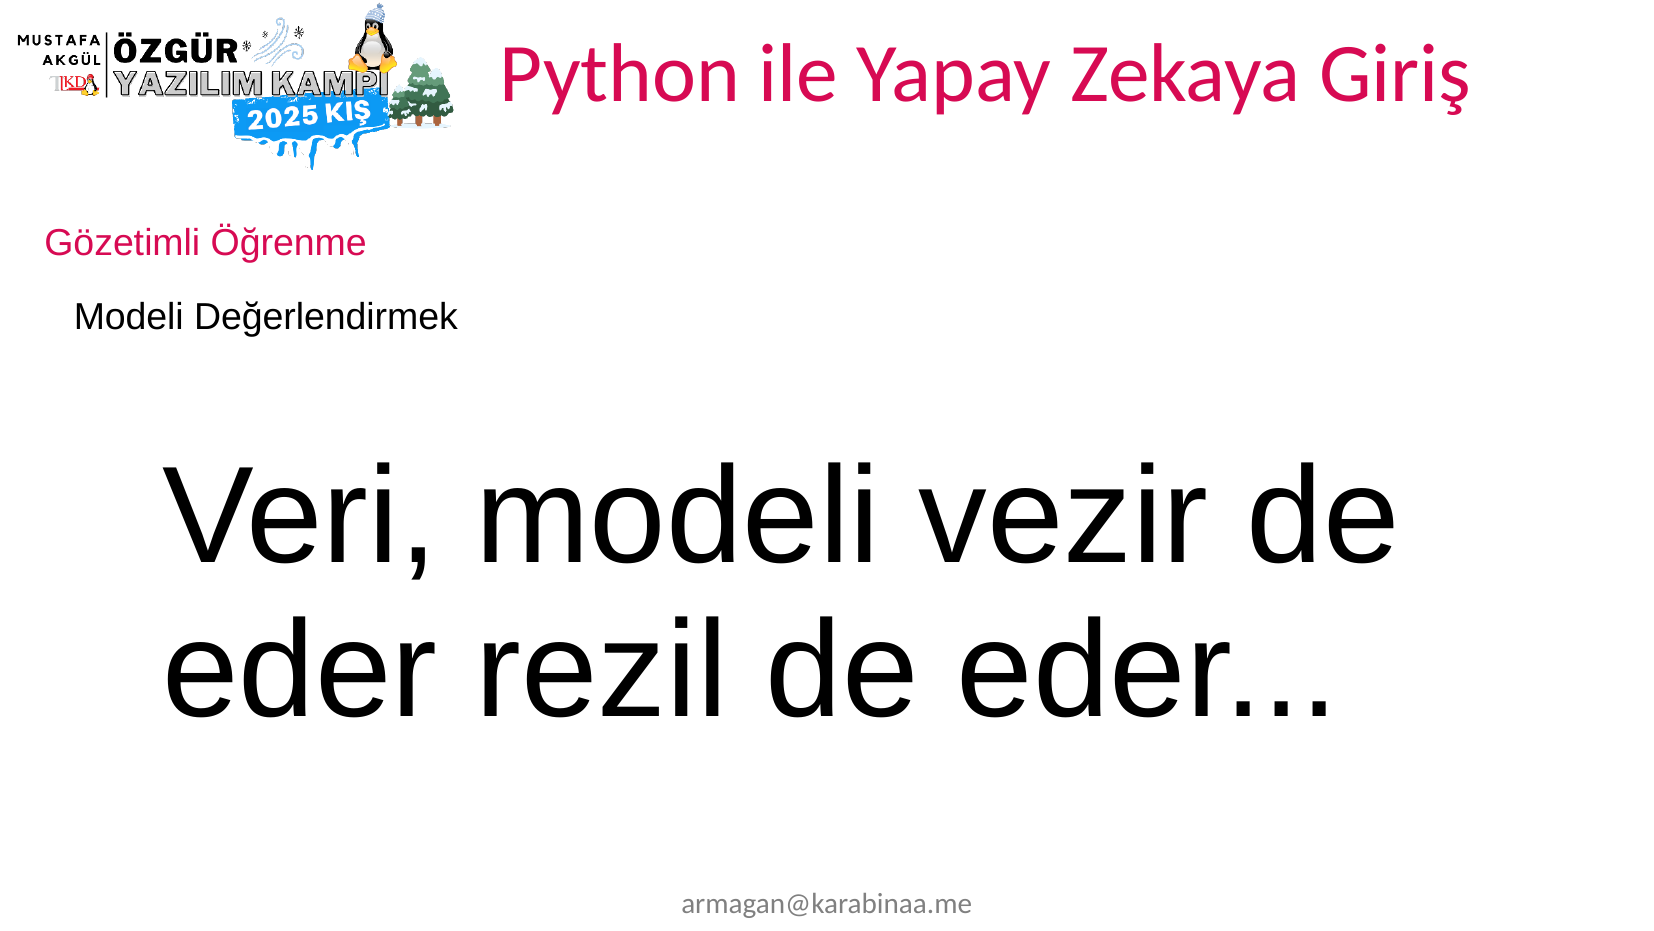

Python ile Yapay Zekaya Giriş
Gözetimli Öğrenme
Modeli Değerlendirmek
Veri, modeli vezir de eder rezil de eder...
armagan@karabinaa.me